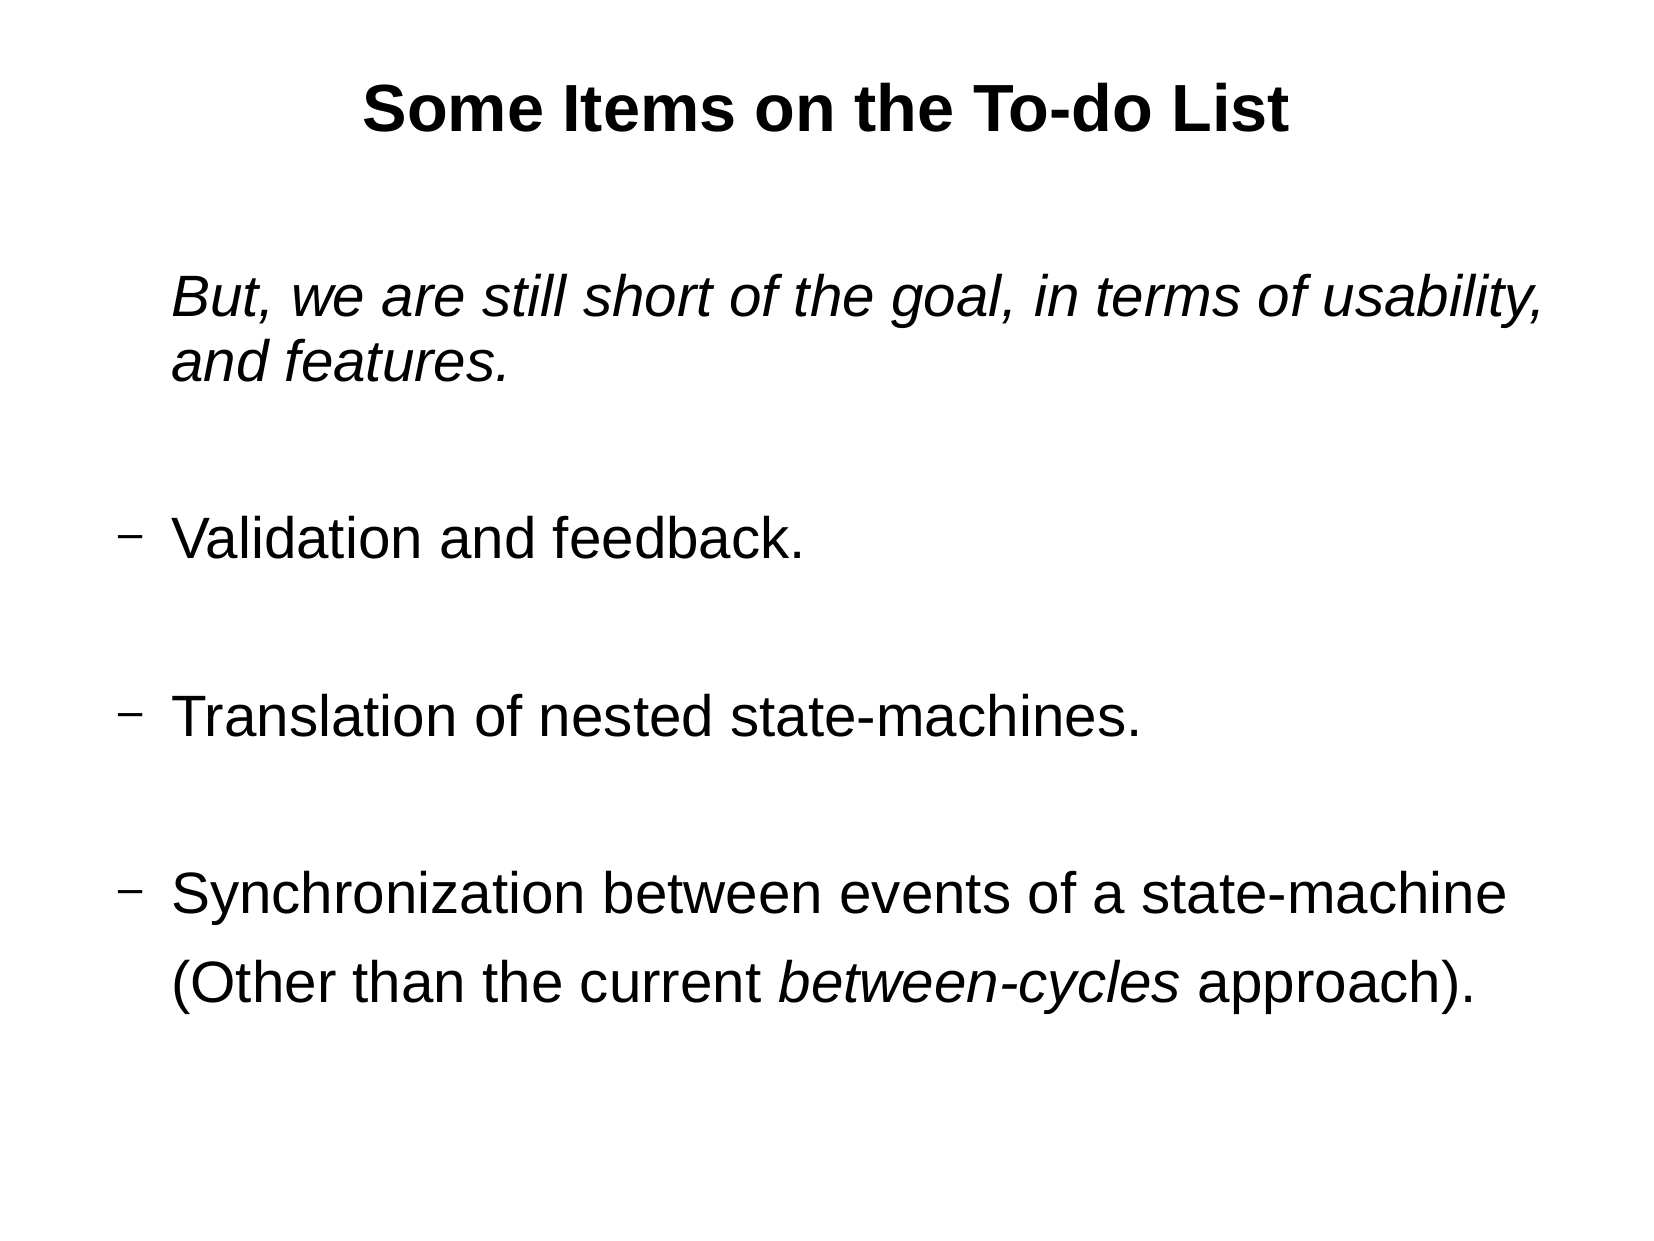

# Some Items on the To-do List
But, we are still short of the goal, in terms of usability, and features.
Validation and feedback.
Translation of nested state-machines.
Synchronization between events of a state-machine
(Other than the current between-cycles approach).